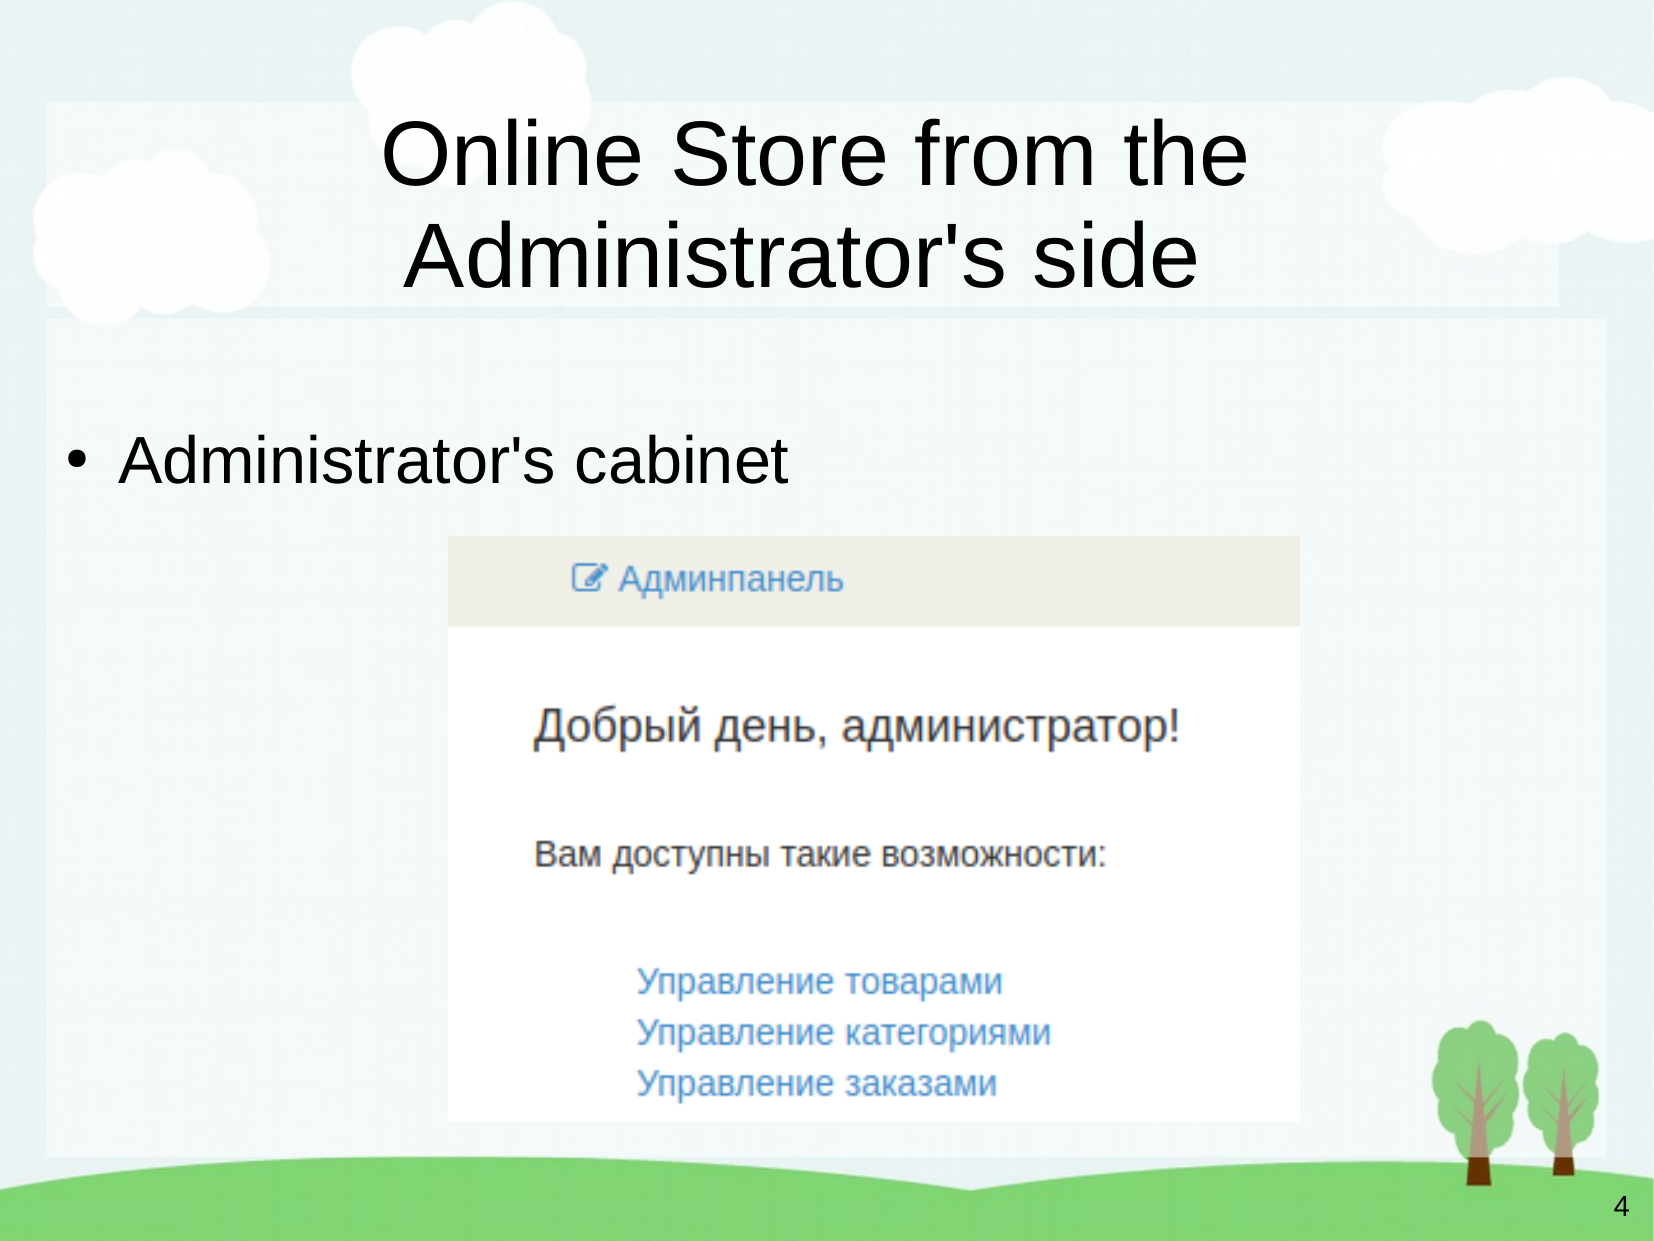

# Online Store from the Administrator's side
Administrator's cabinet
4